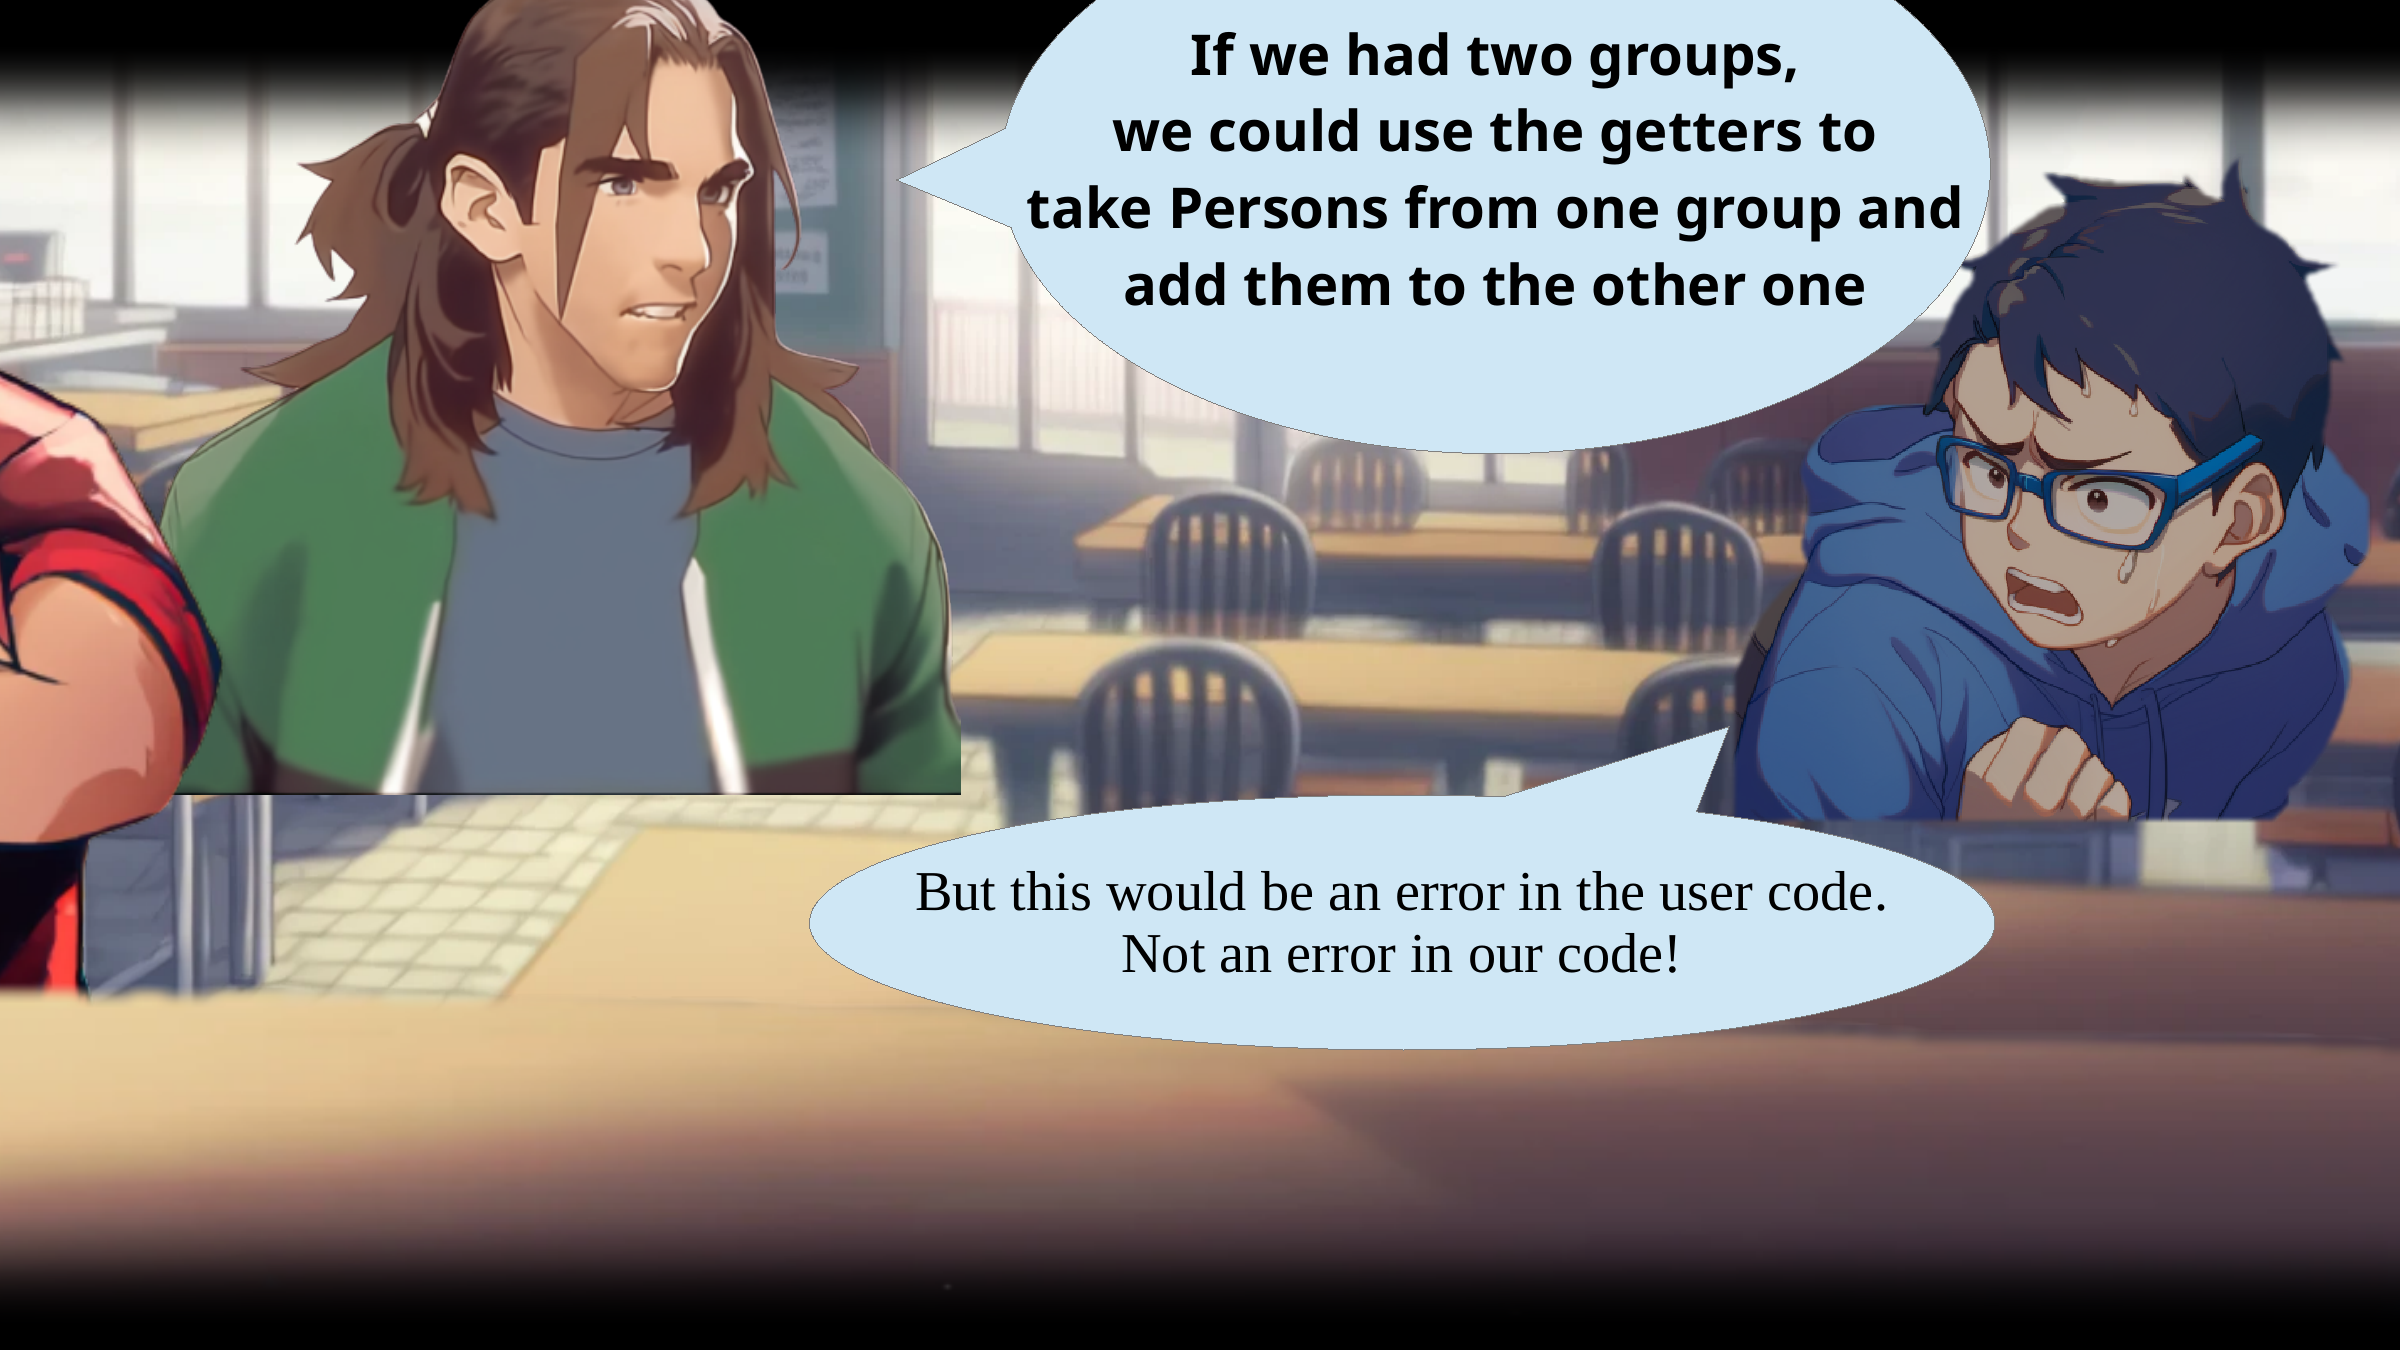

If we had two groups,
we could use the getters to
take Persons from one group and
add them to the other one
But this would be an error in the user code.
Not an error in our code!